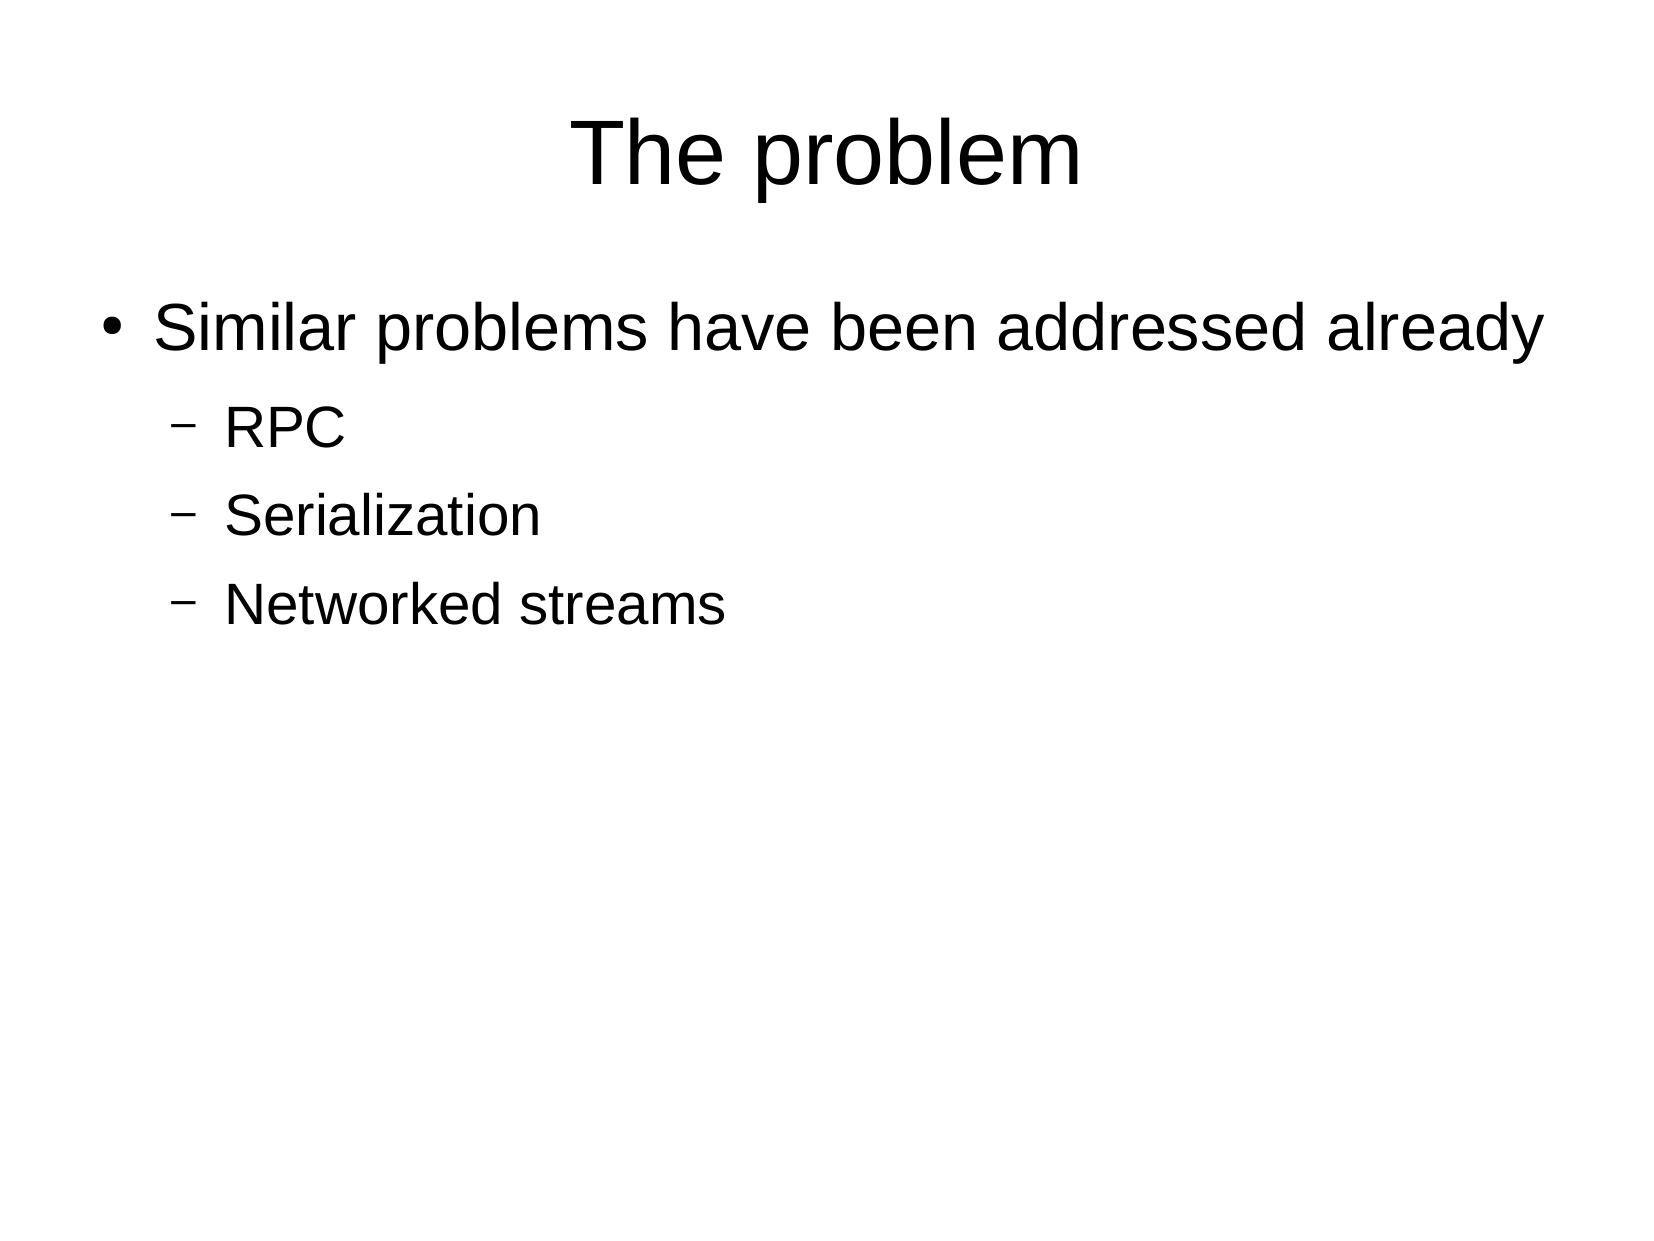

# The problem
Similar problems have been addressed already
RPC
Serialization
Networked streams